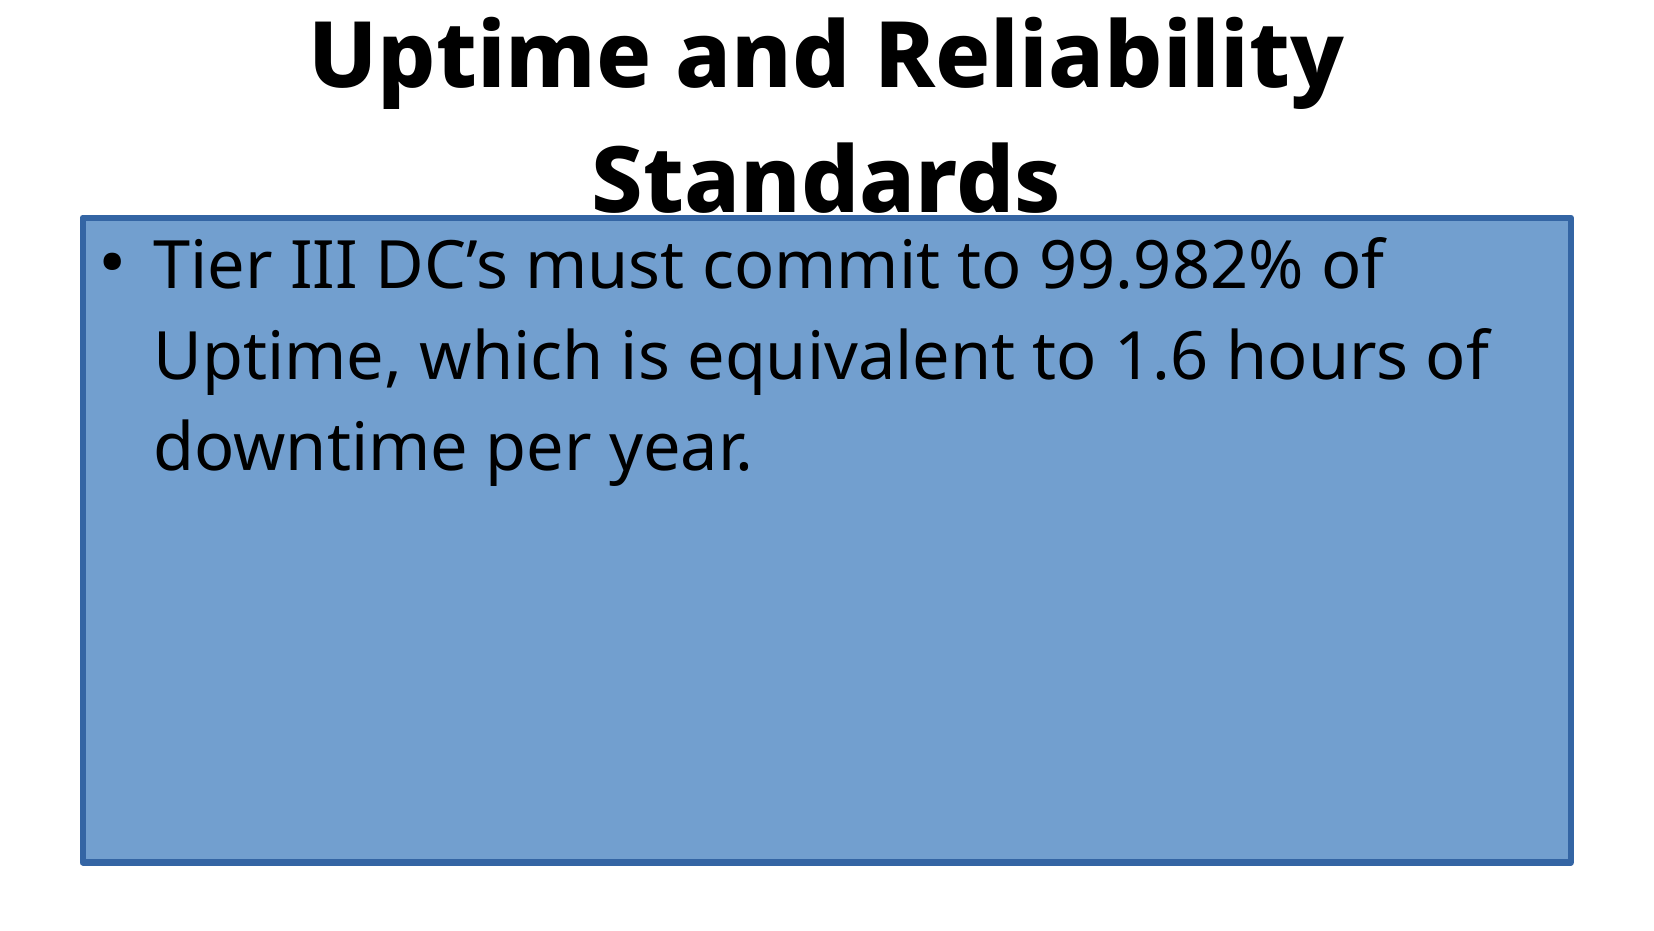

# Uptime and Reliability Standards
Tier III DC’s must commit to 99.982% of Uptime, which is equivalent to 1.6 hours of downtime per year.